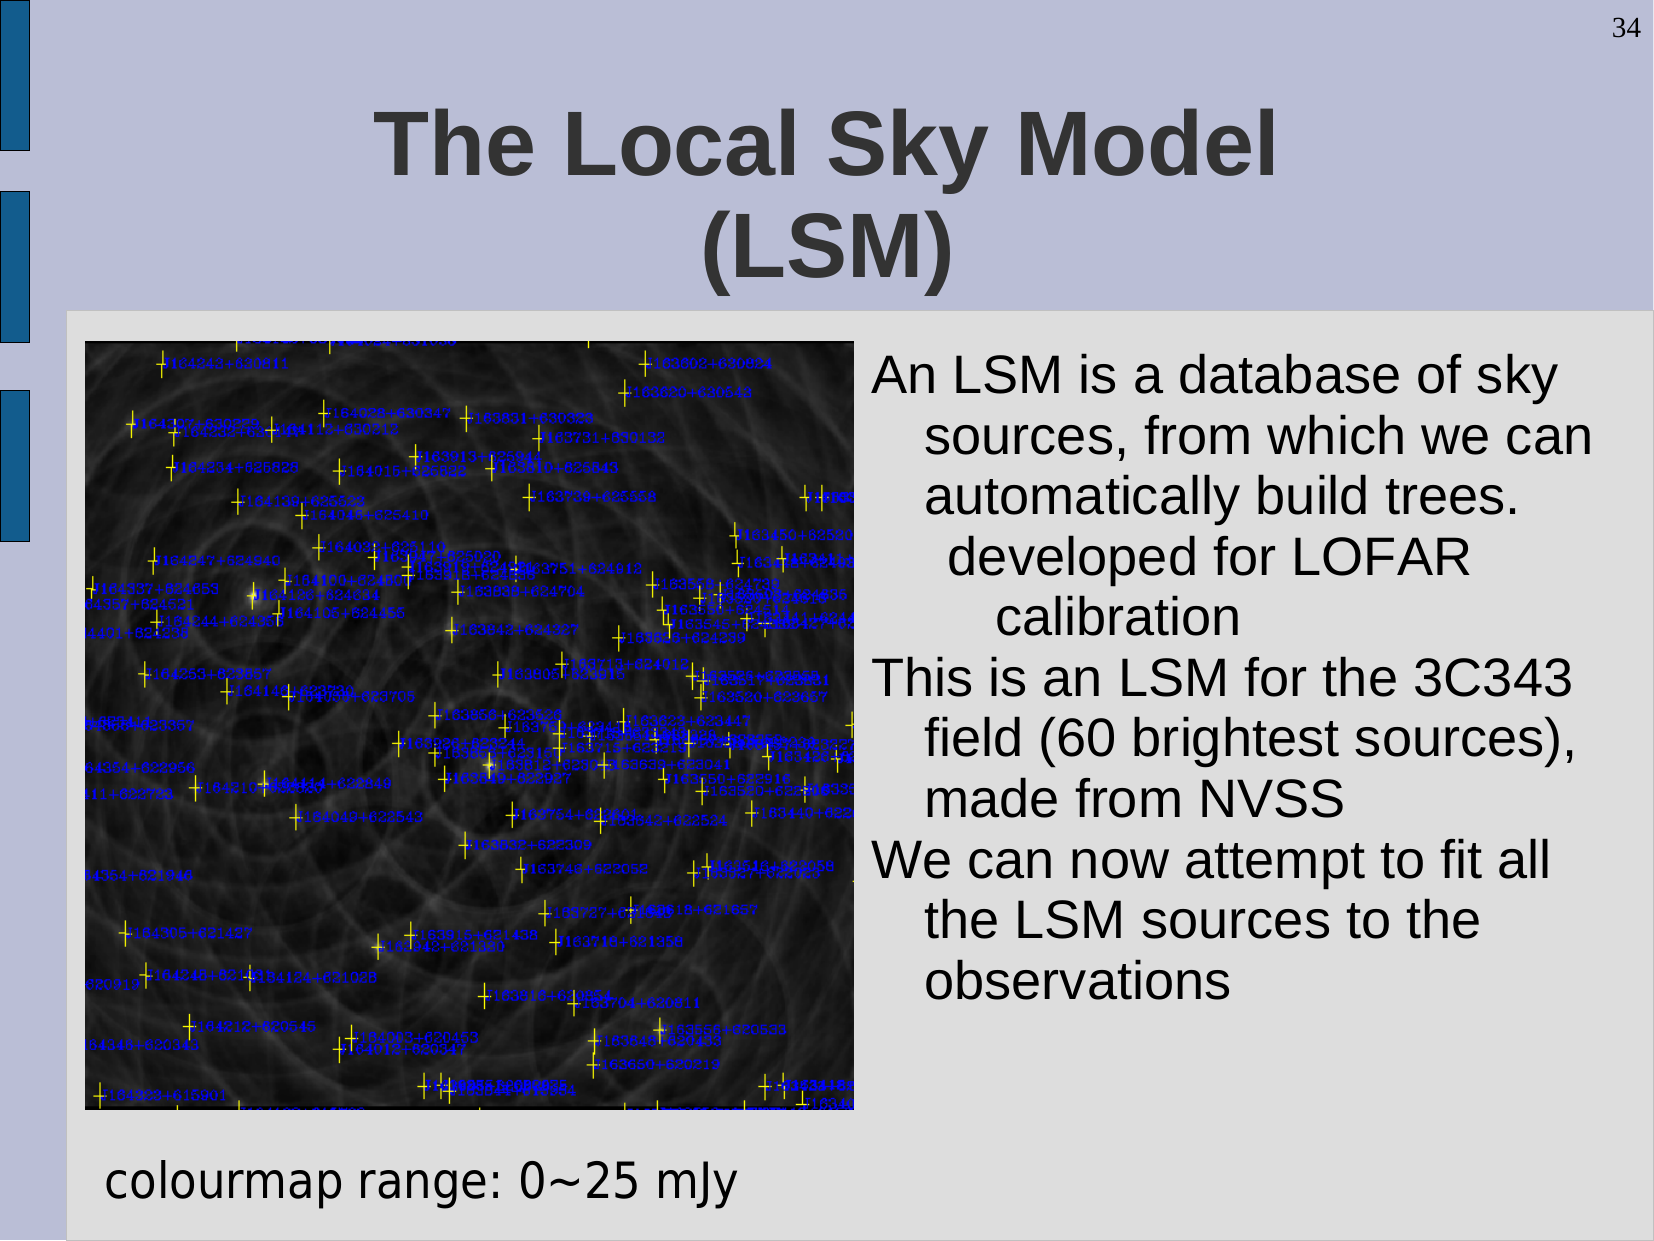

34
# The Local Sky Model (LSM)
An LSM is a database of sky sources, from which we can automatically build trees.
developed for LOFAR calibration
This is an LSM for the 3C343 field (60 brightest sources), made from NVSS
We can now attempt to fit all the LSM sources to the observations
colourmap range: 0~25 mJy